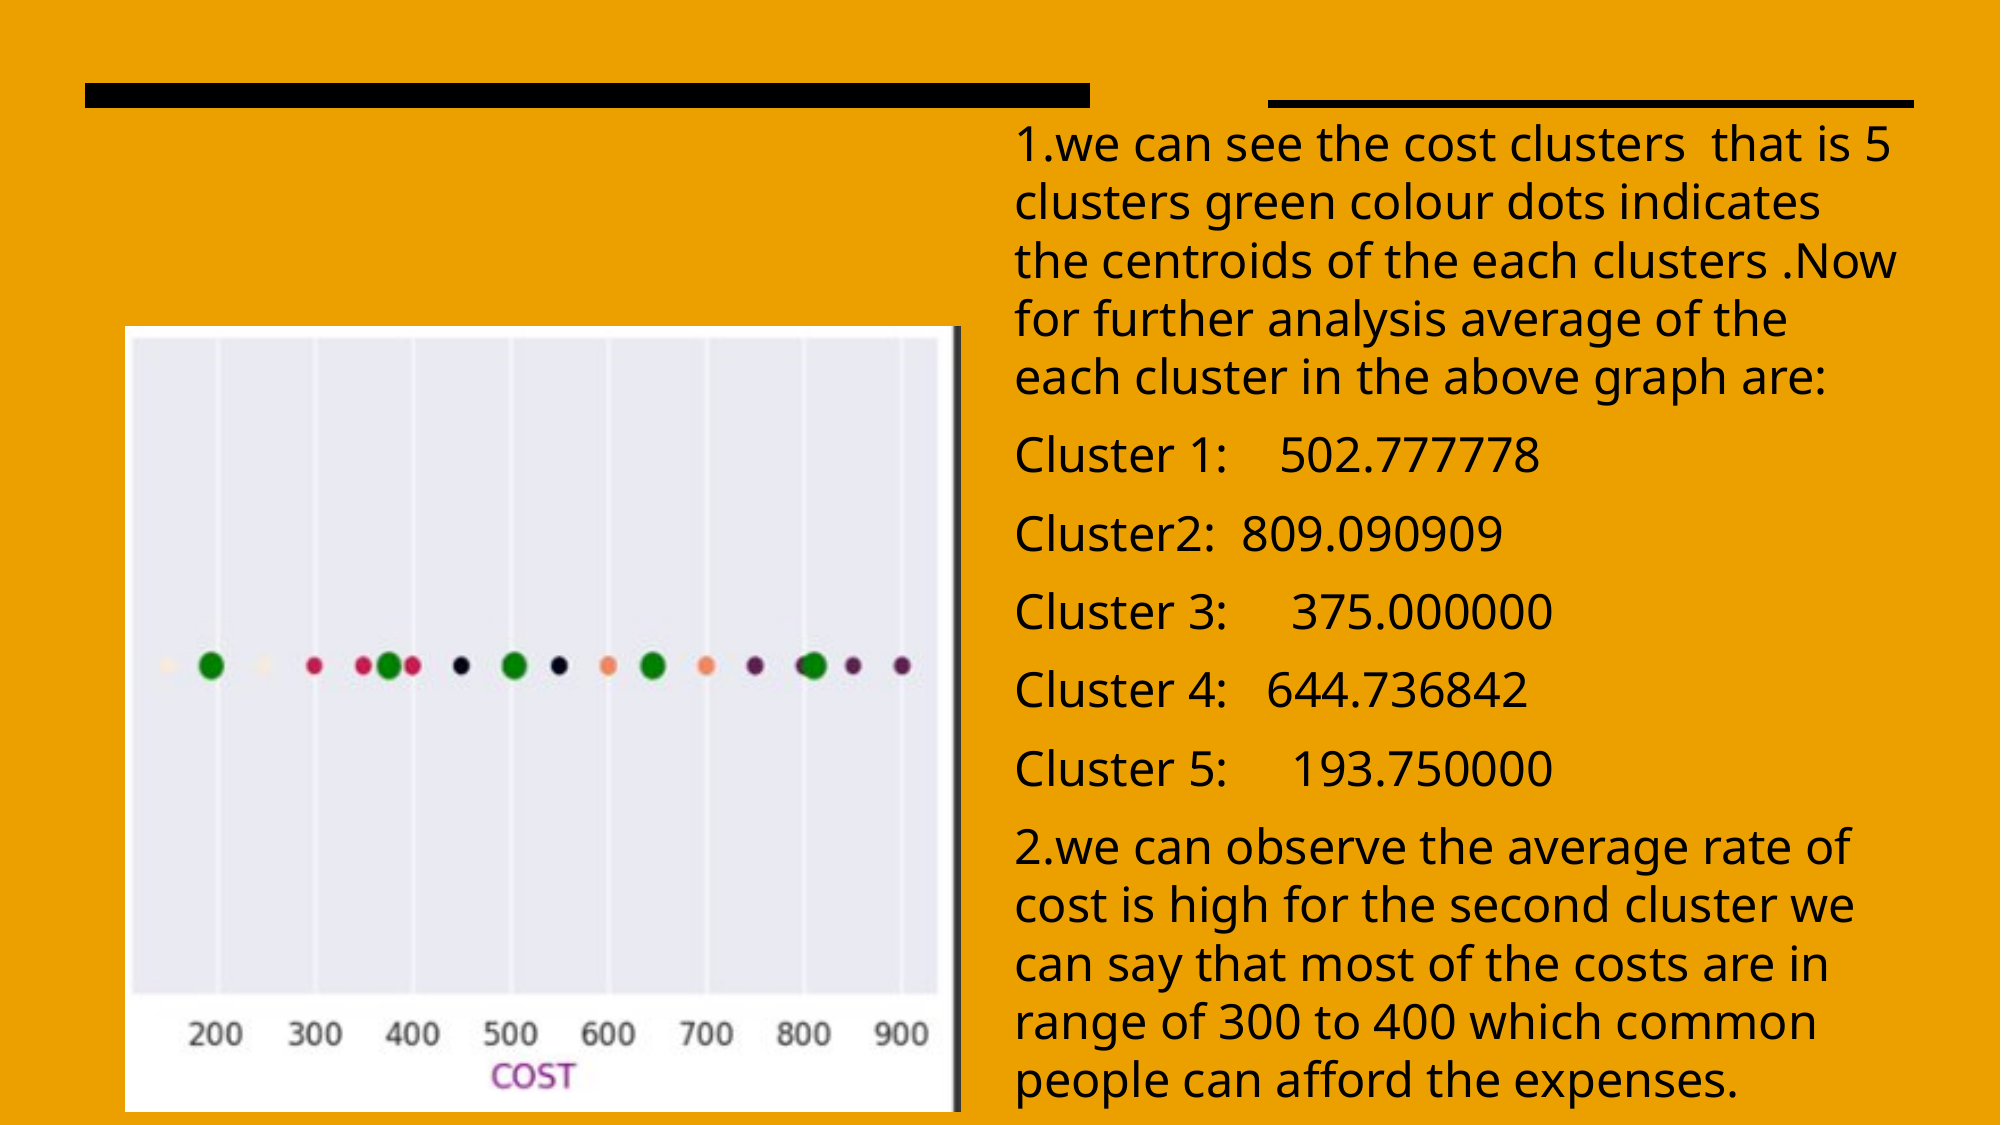

1.we can see the cost clusters  that is 5 clusters green colour dots indicates the centroids of the each clusters .Now for further analysis average of the each cluster in the above graph are:
Cluster 1:    502.777778
Cluster2:  809.090909
Cluster 3:     375.000000
Cluster 4:   644.736842
Cluster 5:     193.750000
2.we can observe the average rate of cost is high for the second cluster we can say that most of the costs are in range of 300 to 400 which common people can afford the expenses.
# Using the k-means algorithm for the data: